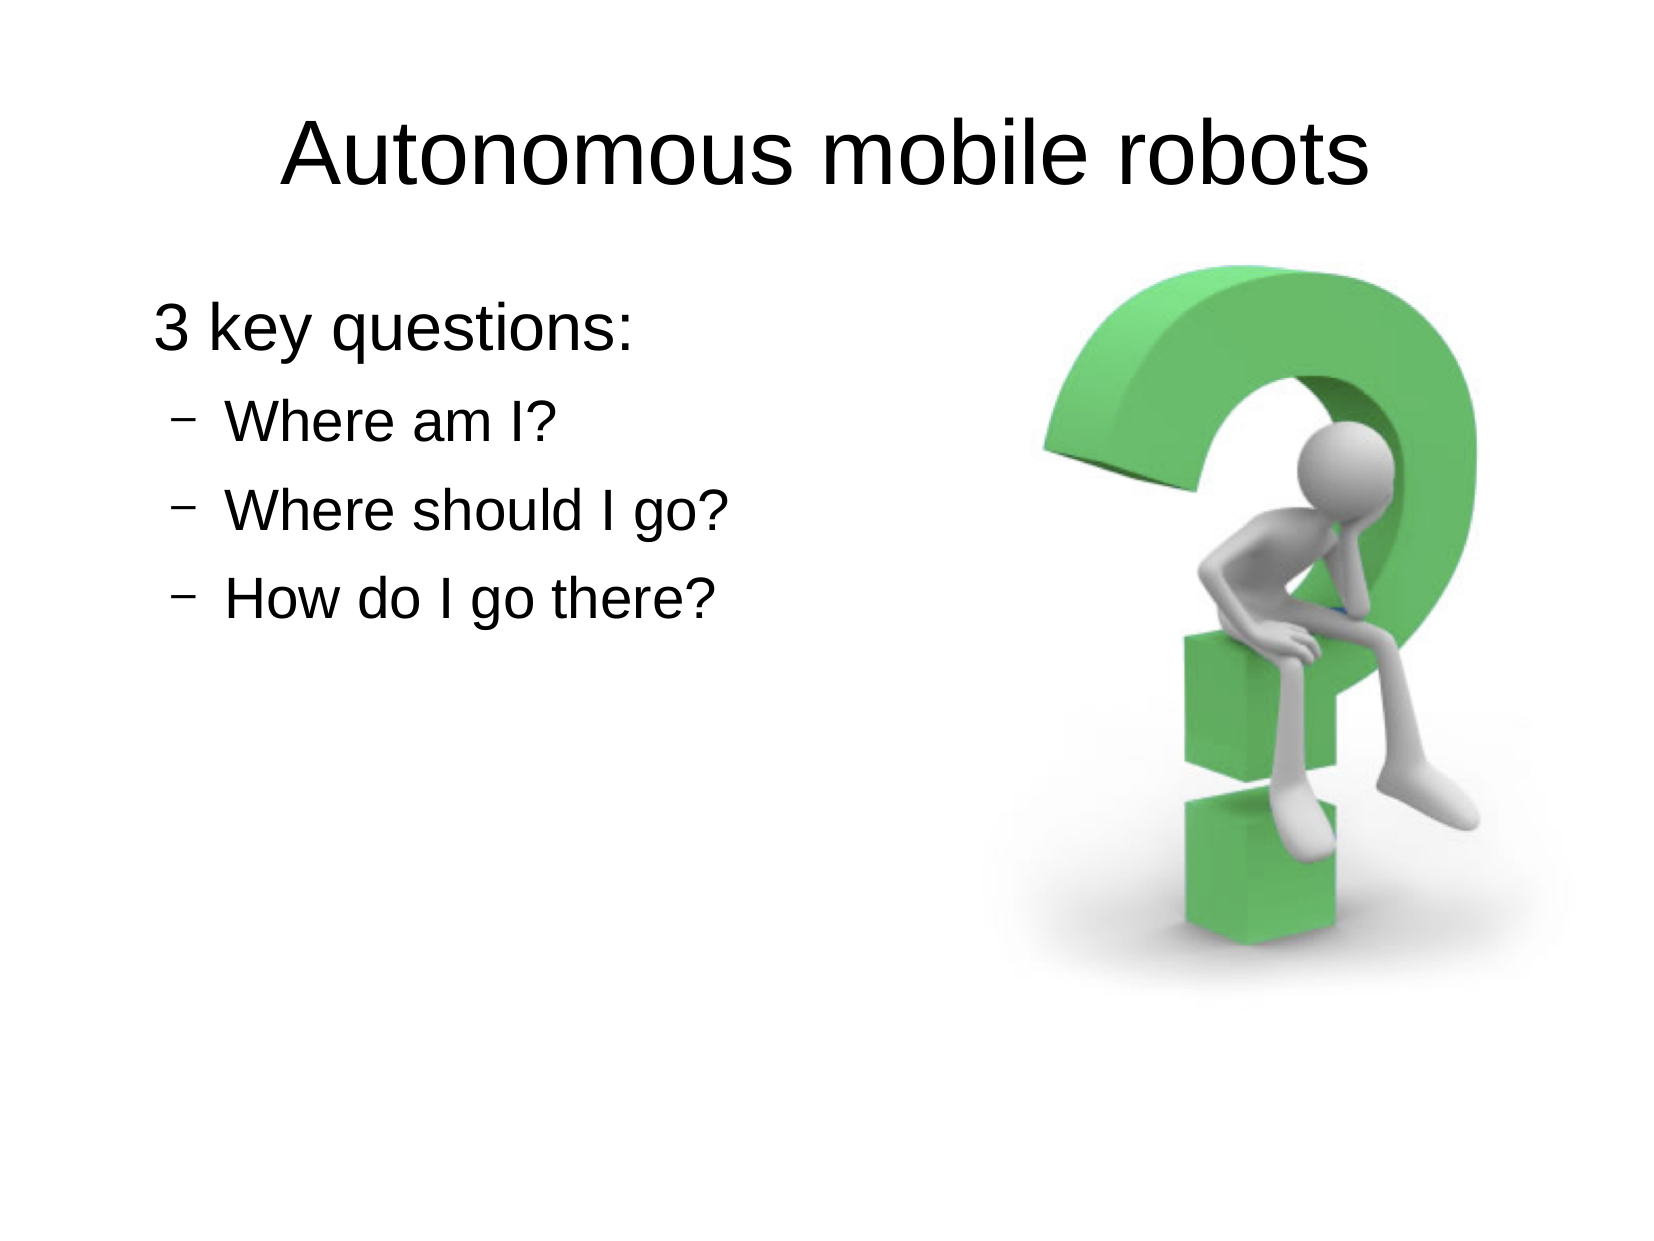

# Autonomous mobile robots
3 key questions:
Where am I?
Where should I go?
How do I go there?